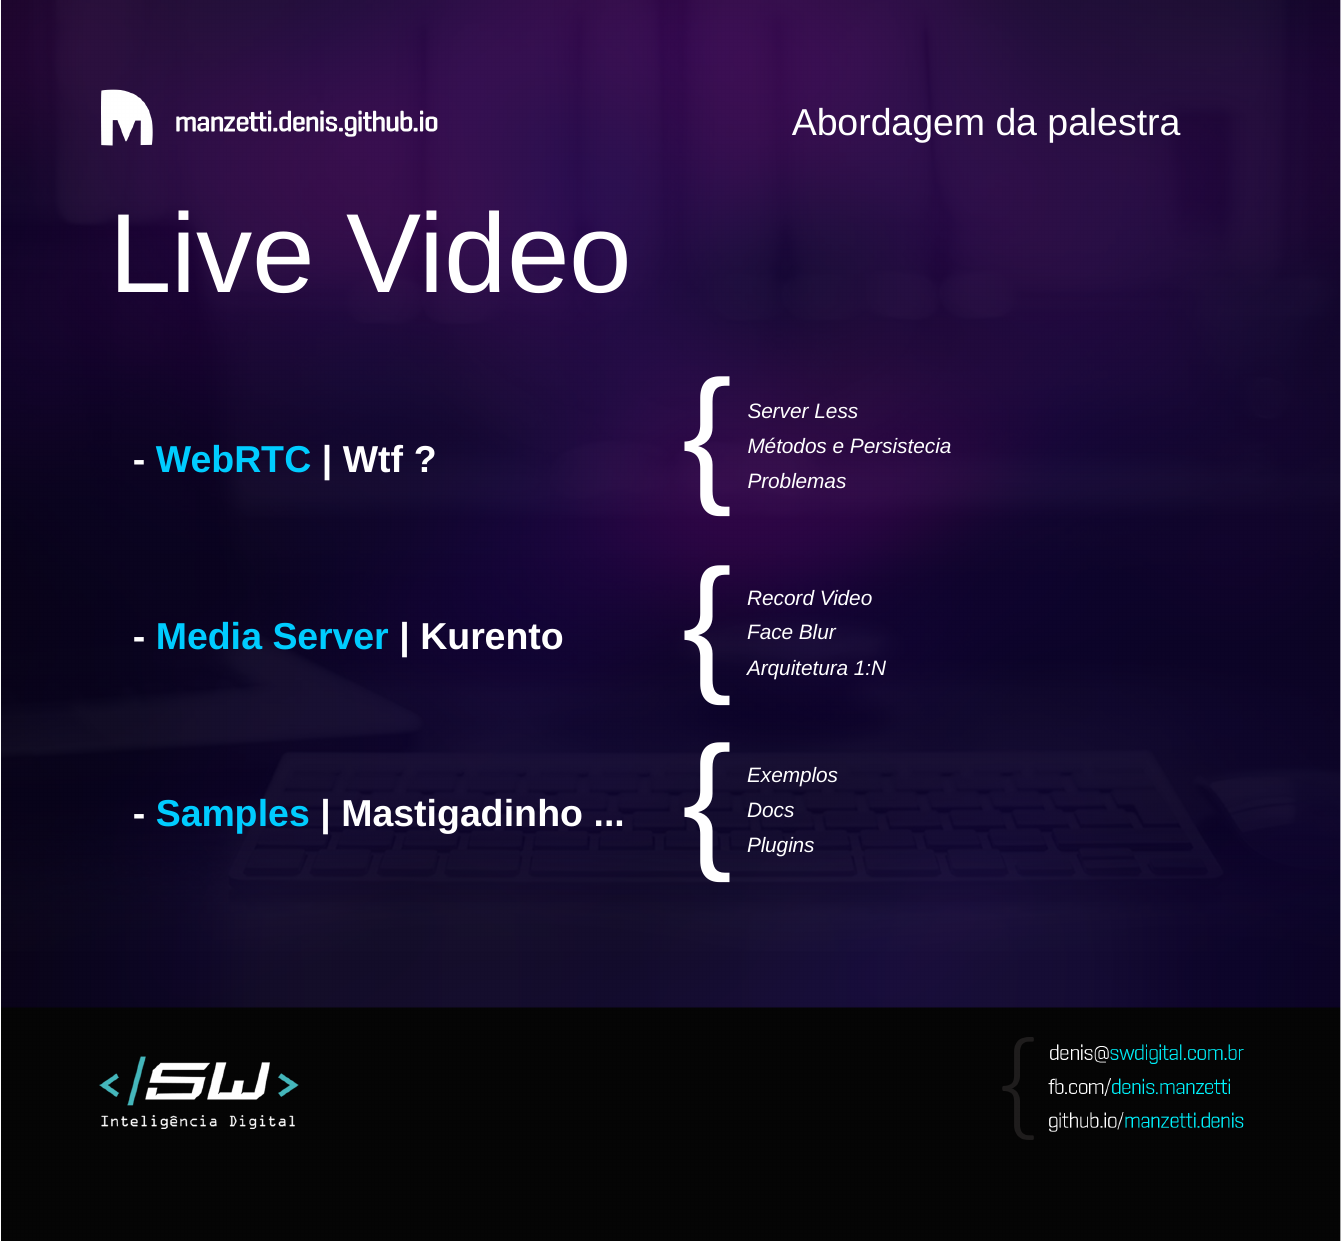

Abordagem da palestra
Live Video
{
Server Less
Métodos e Persistecia
Problemas
- WebRTC | Wtf ?
{
Record Video
Face Blur
Arquitetura 1:N
- Media Server | Kurento
{
Exemplos
Docs
Plugins
- Samples | Mastigadinho ...